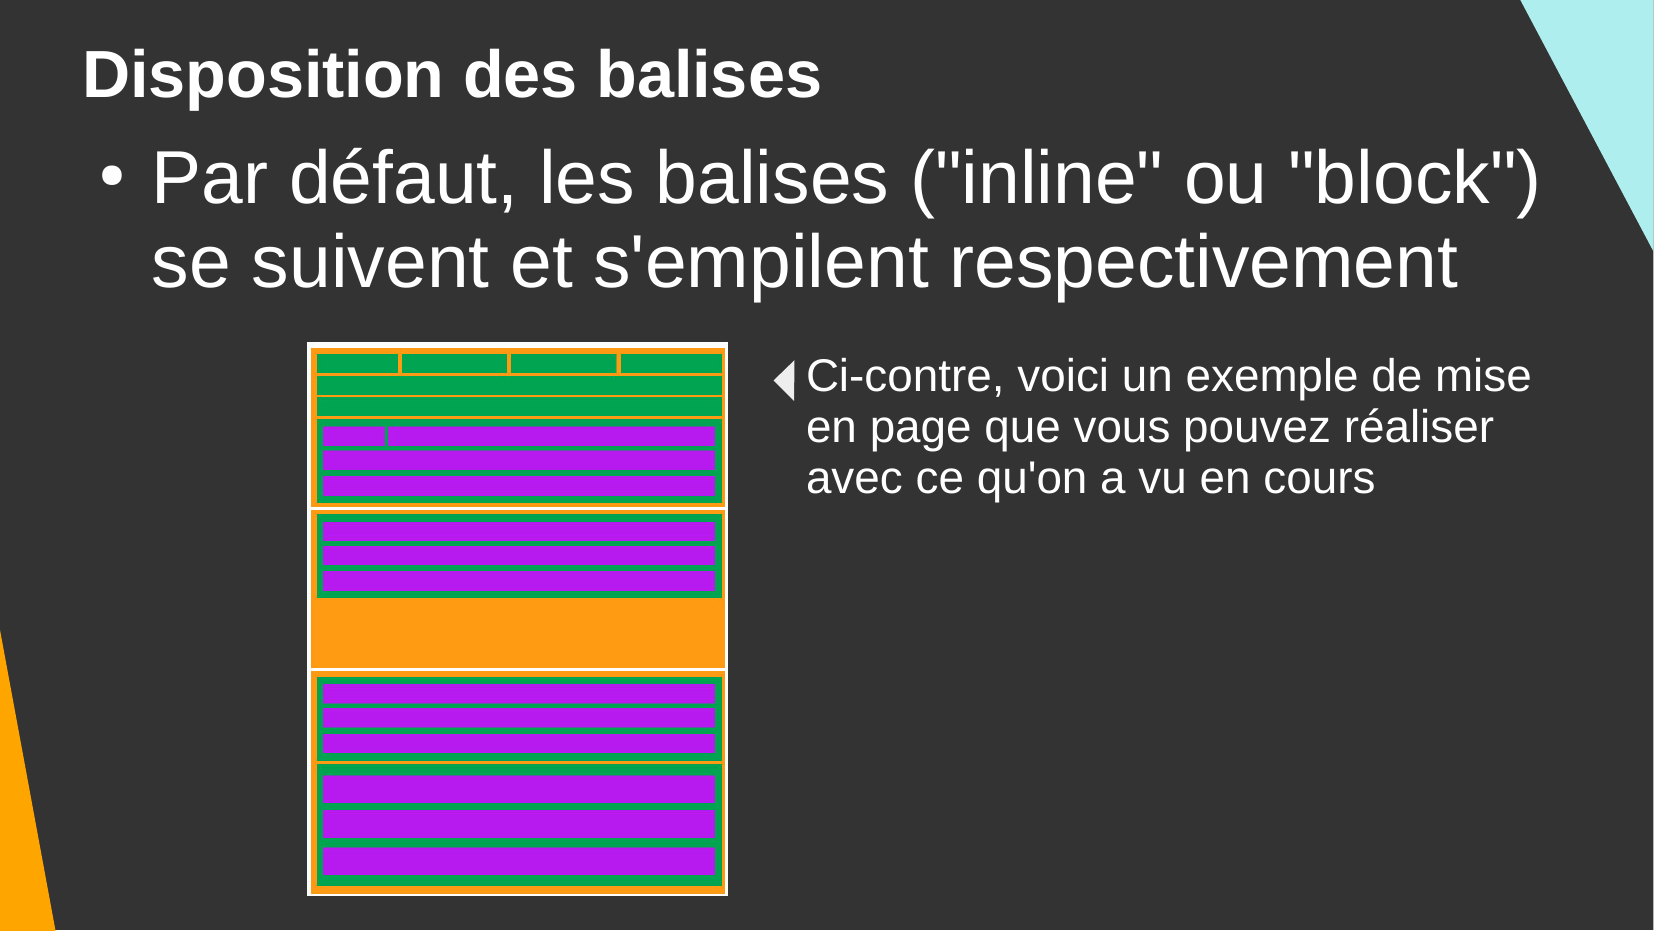

# Disposition des balises
Par défaut, les balises ("inline" ou "block") se suivent et s'empilent respectivement
Ci-contre, voici un exemple de mise en page que vous pouvez réaliser avec ce qu'on a vu en cours